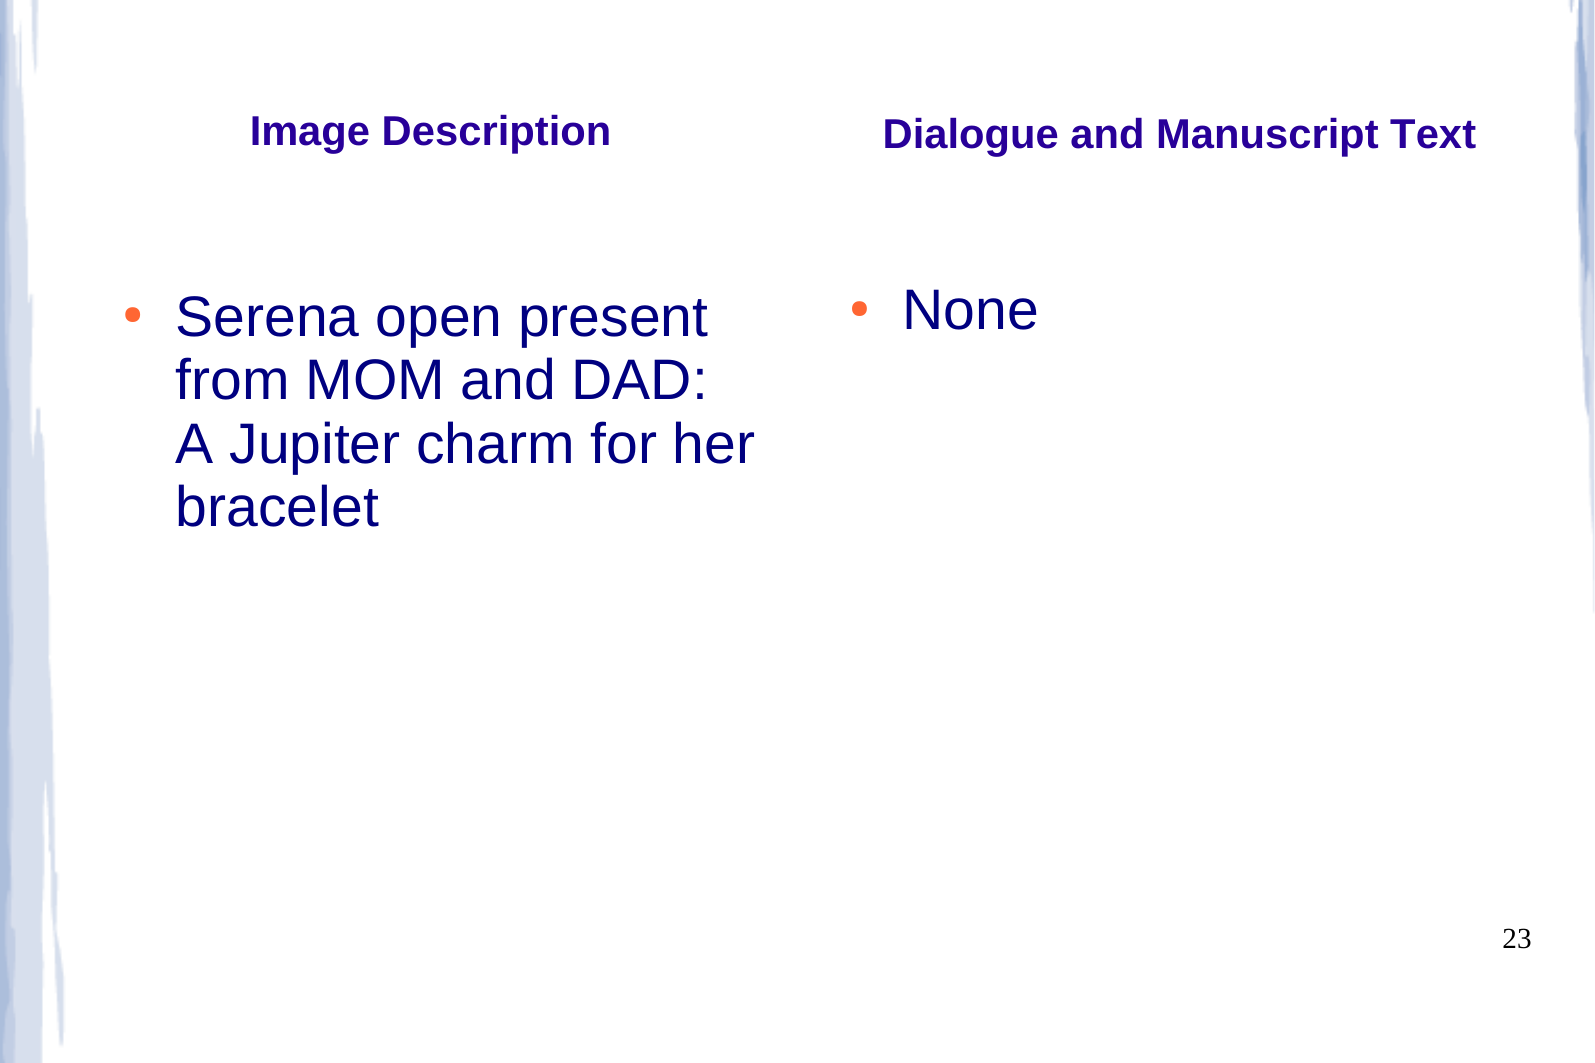

# Image Description
Dialogue and Manuscript Text
None
Serena open present from MOM and DAD:	 A Jupiter charm for her bracelet
23